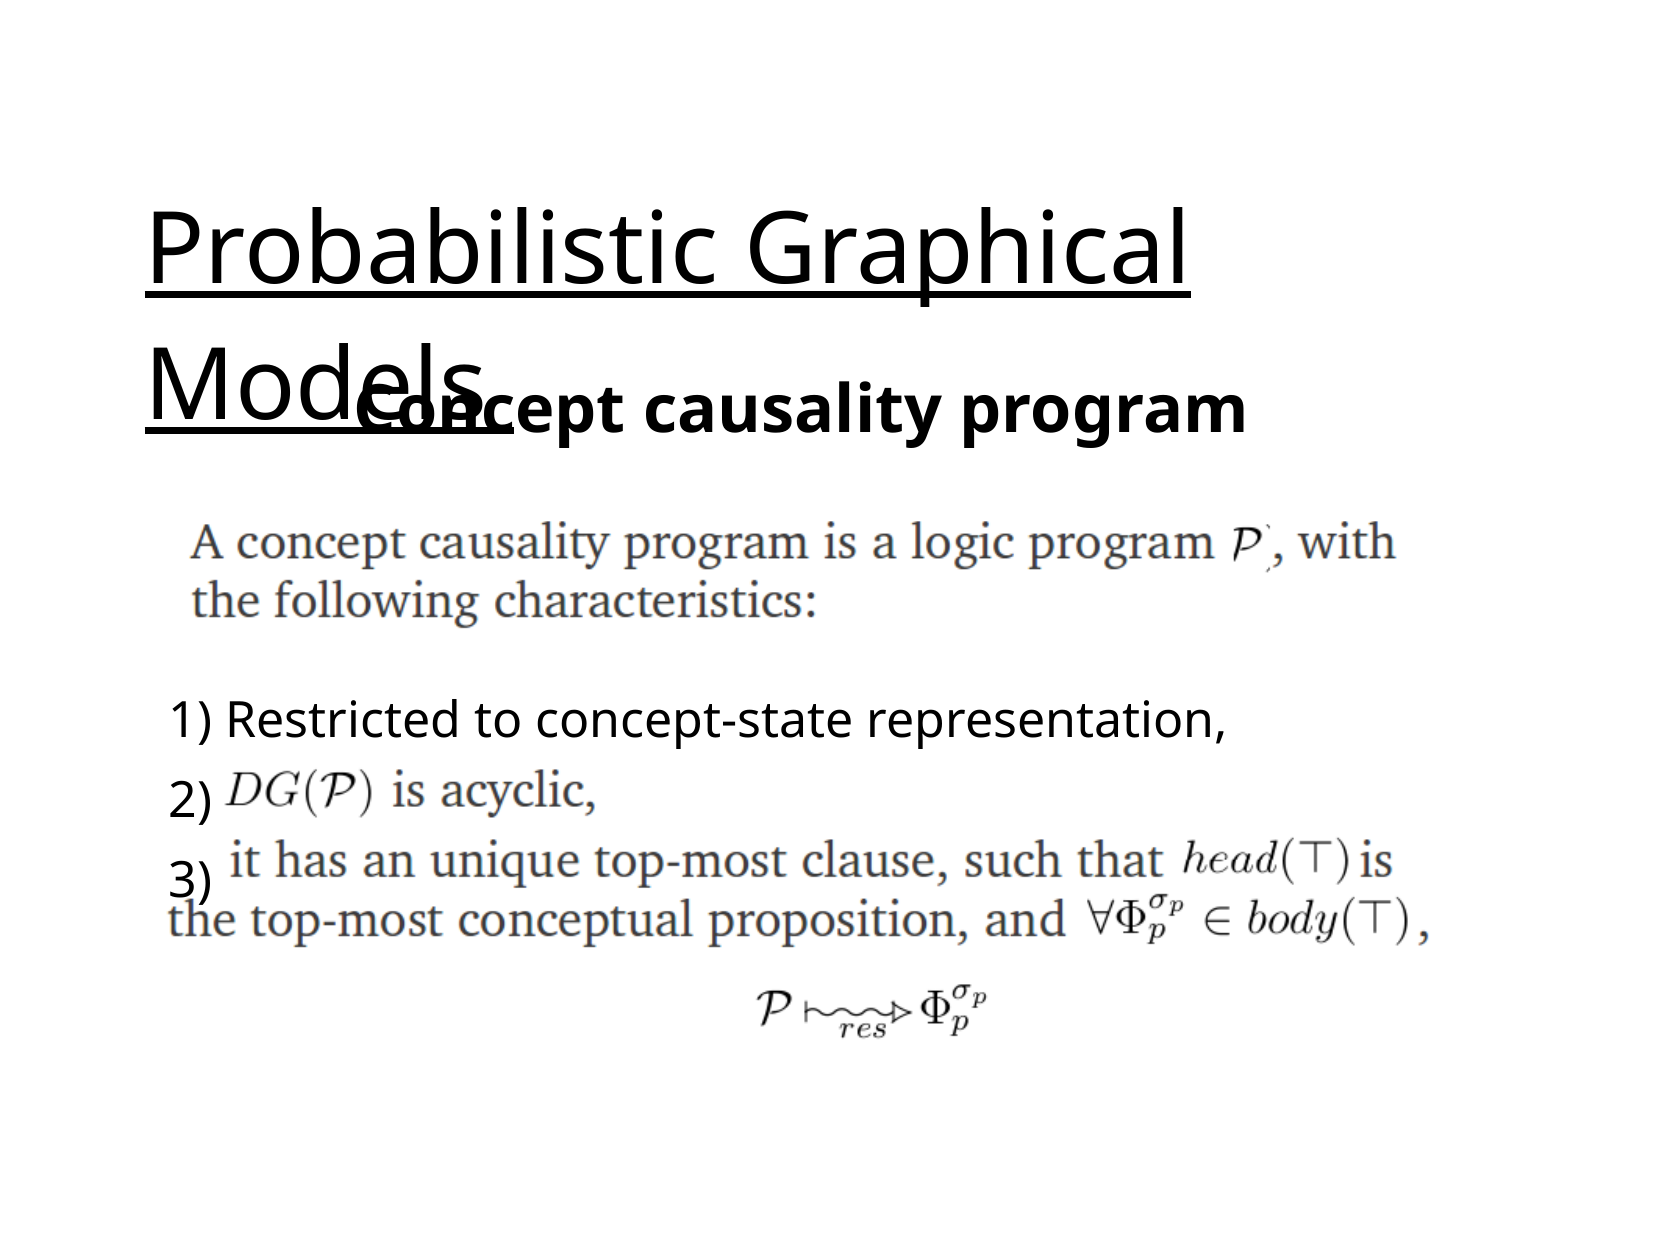

Probabilistic Graphical Models
Concept causality program
 Restricted to concept-state representation,